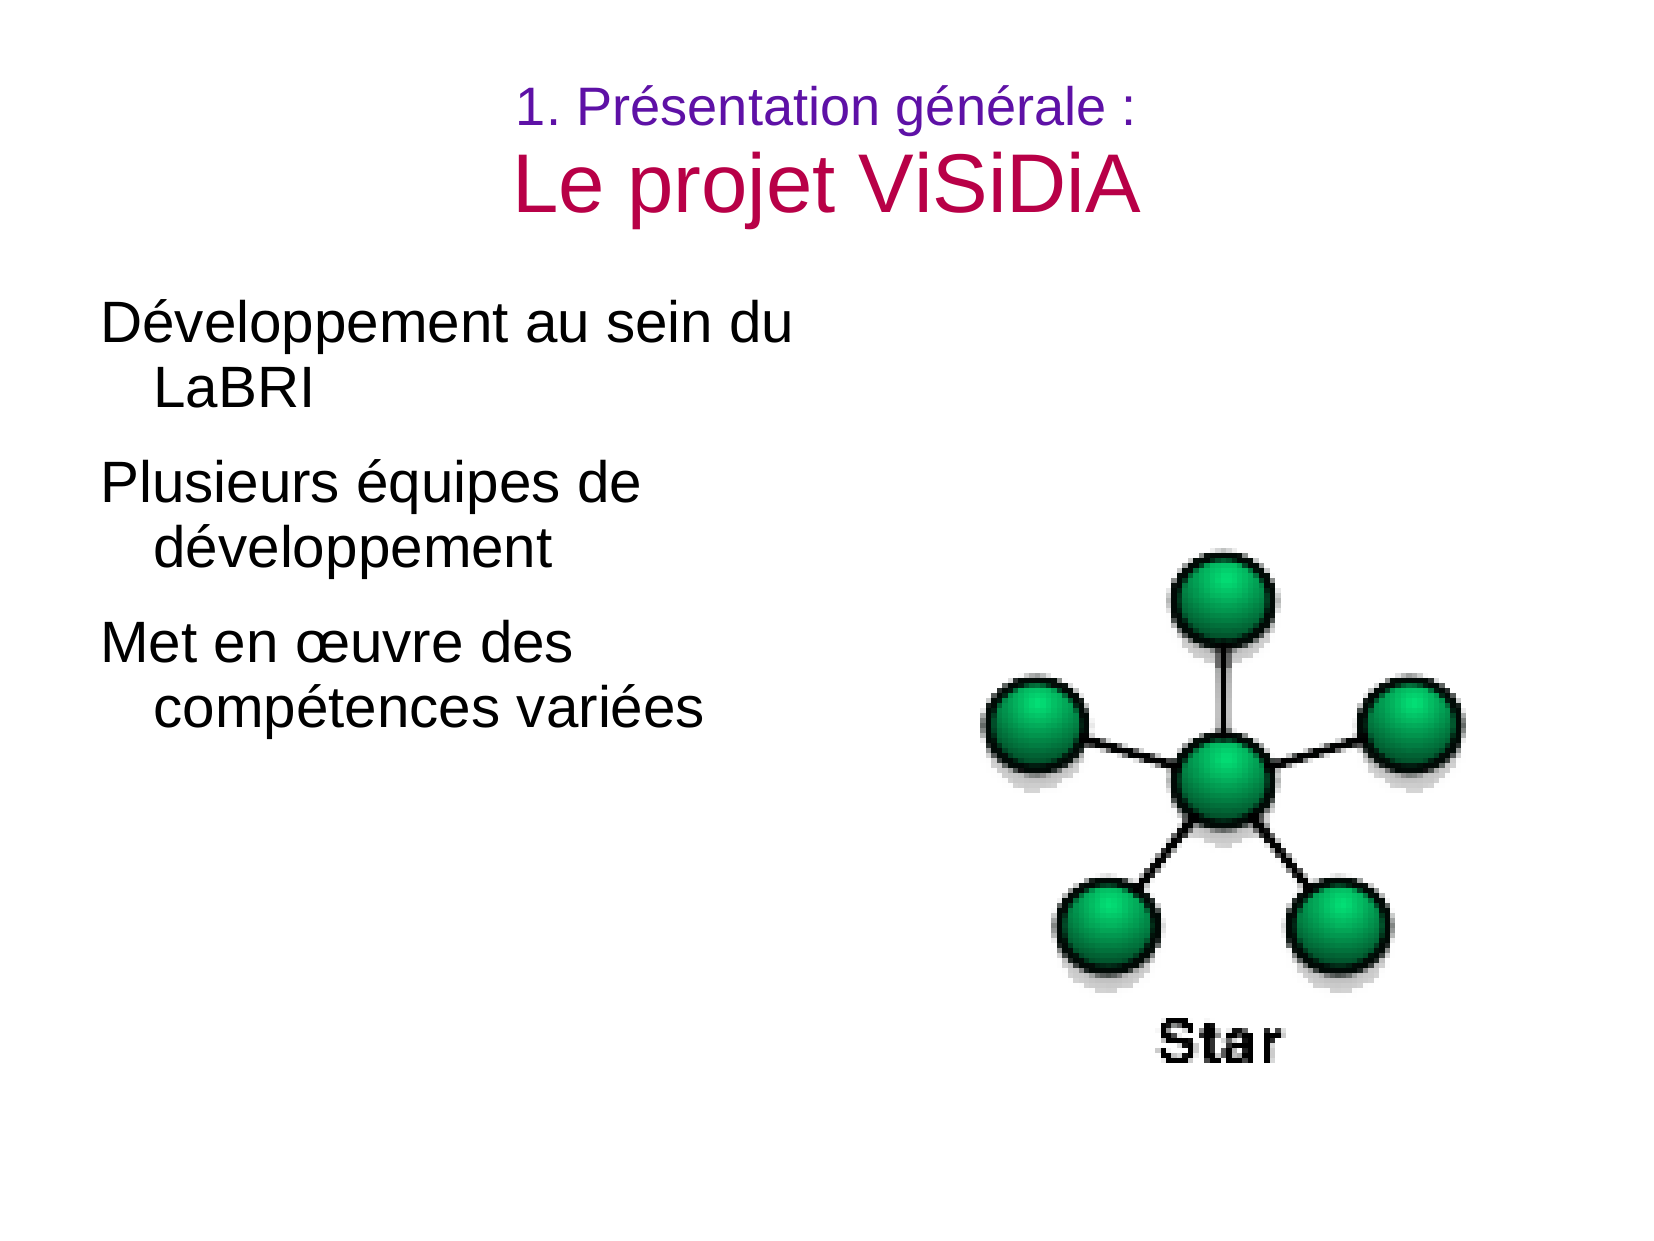

# 1. Présentation générale : Le projet ViSiDiA
Développement au sein du LaBRI
Plusieurs équipes de développement
Met en œuvre des compétences variées